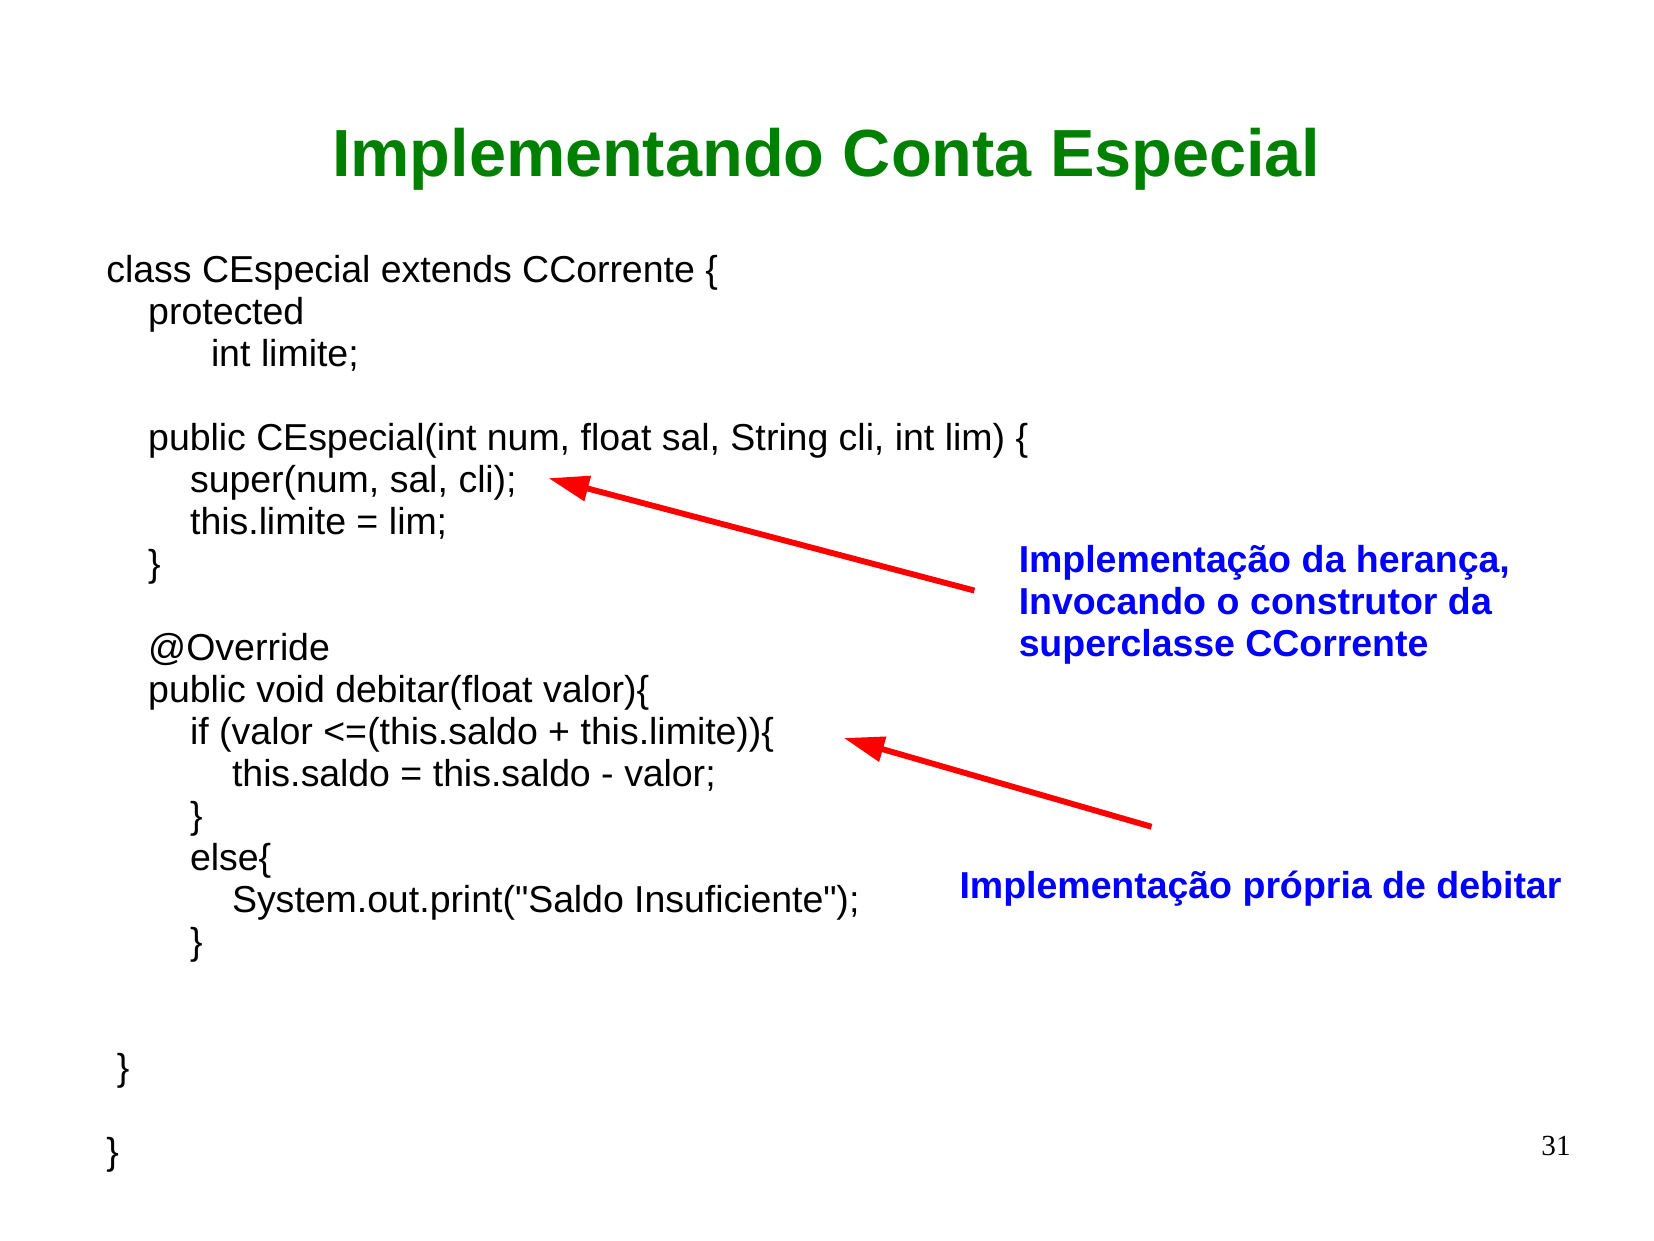

# Implementando Conta Especial
class CEspecial extends CCorrente {
 protected
 int limite;
 public CEspecial(int num, float sal, String cli, int lim) {
 super(num, sal, cli);
 this.limite = lim;
 }
 @Override
 public void debitar(float valor){
 if (valor <=(this.saldo + this.limite)){
 this.saldo = this.saldo - valor;
 }
 else{
 System.out.print("Saldo Insuficiente");
 }
 }
}
Implementação da herança,
Invocando o construtor da
superclasse CCorrente
Implementação própria de debitar
31